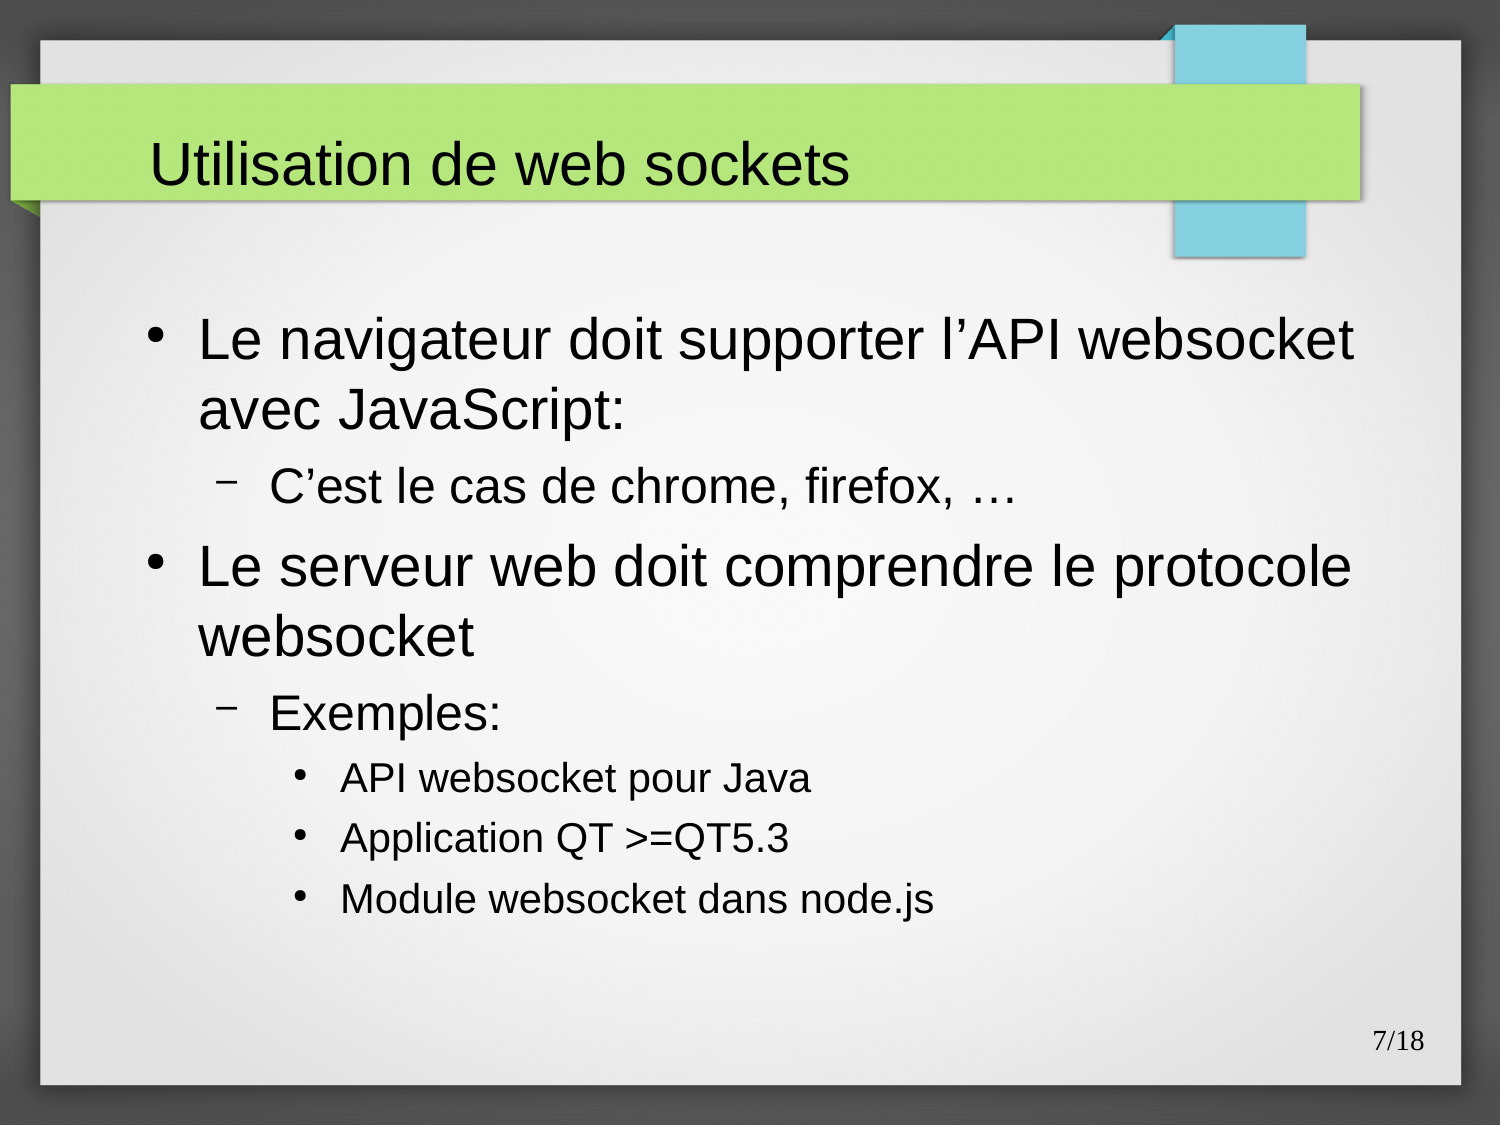

# Utilisation de web sockets
Le navigateur doit supporter l’API websocket avec JavaScript:
C’est le cas de chrome, firefox, …
Le serveur web doit comprendre le protocole websocket
Exemples:
API websocket pour Java
Application QT >=QT5.3
Module websocket dans node.js
7